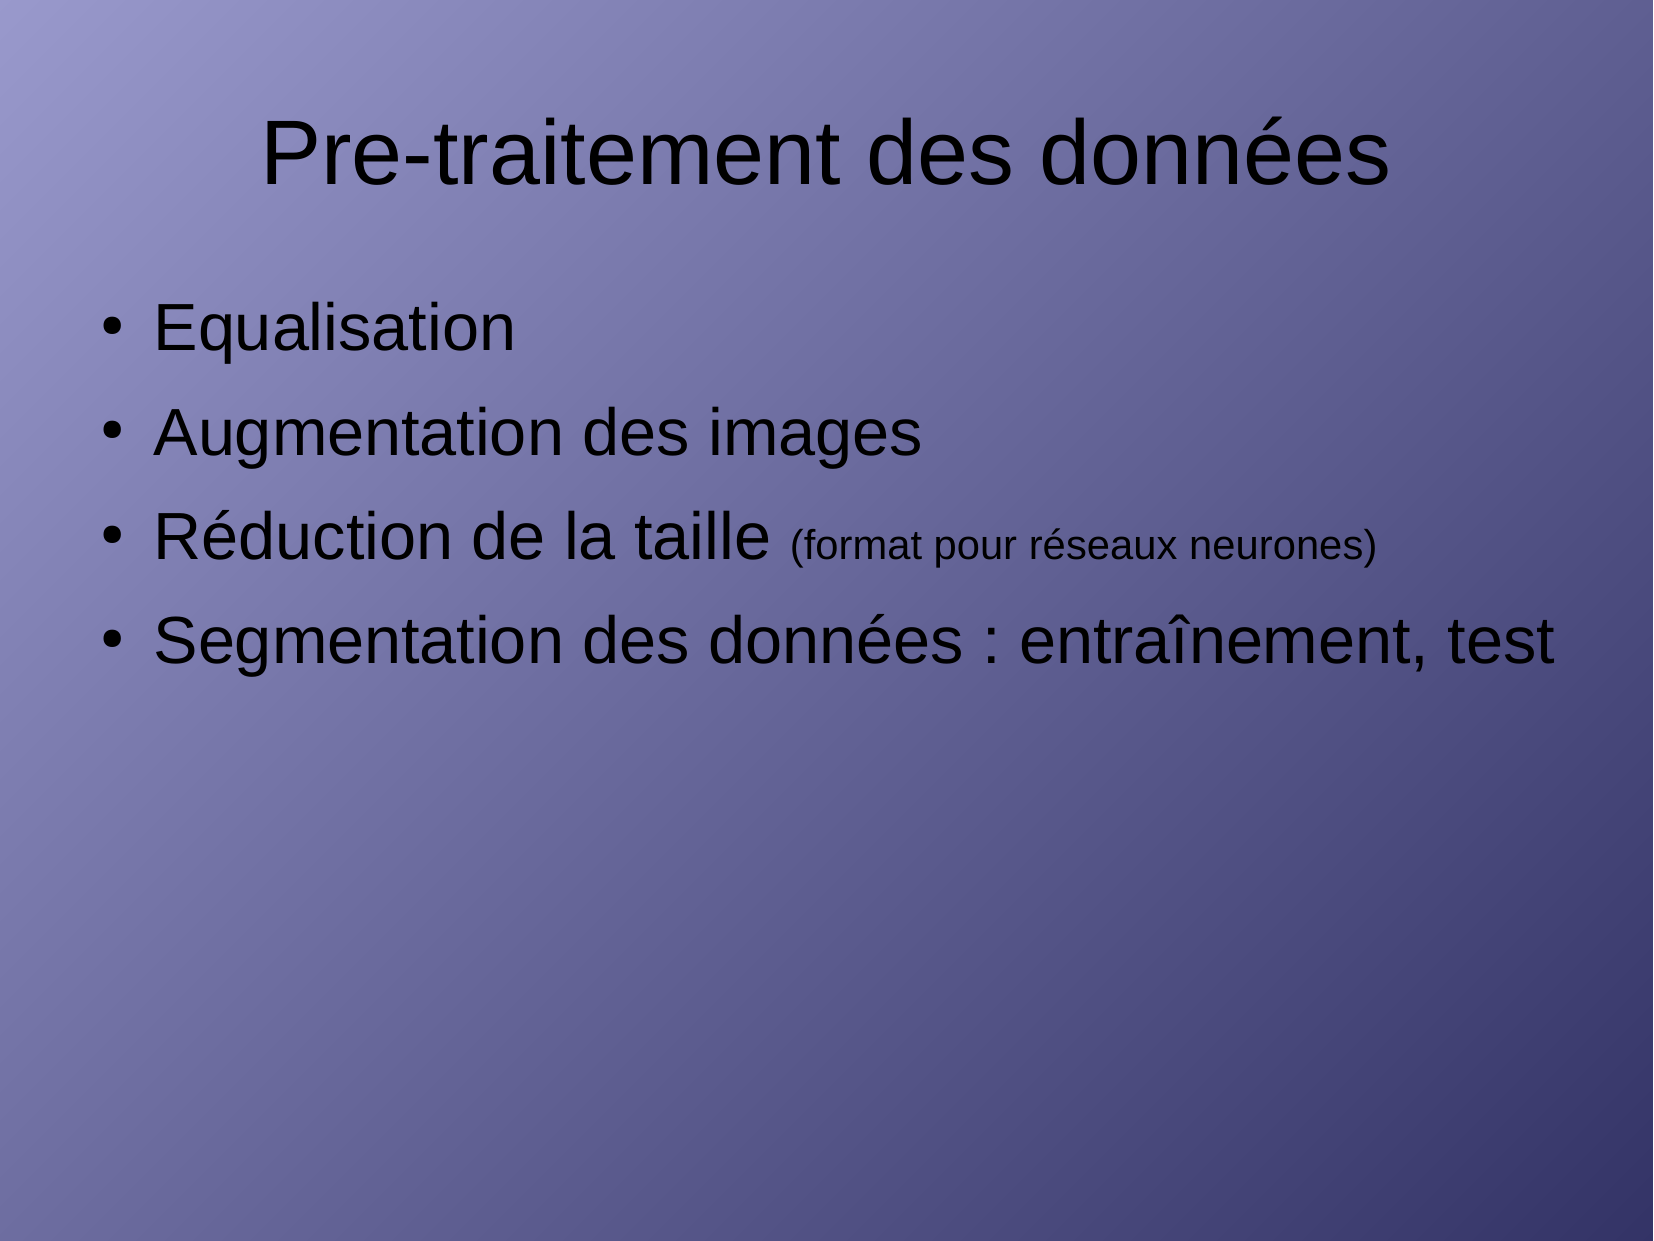

# Pre-traitement des données
Equalisation
Augmentation des images
Réduction de la taille (format pour réseaux neurones)
Segmentation des données : entraînement, test